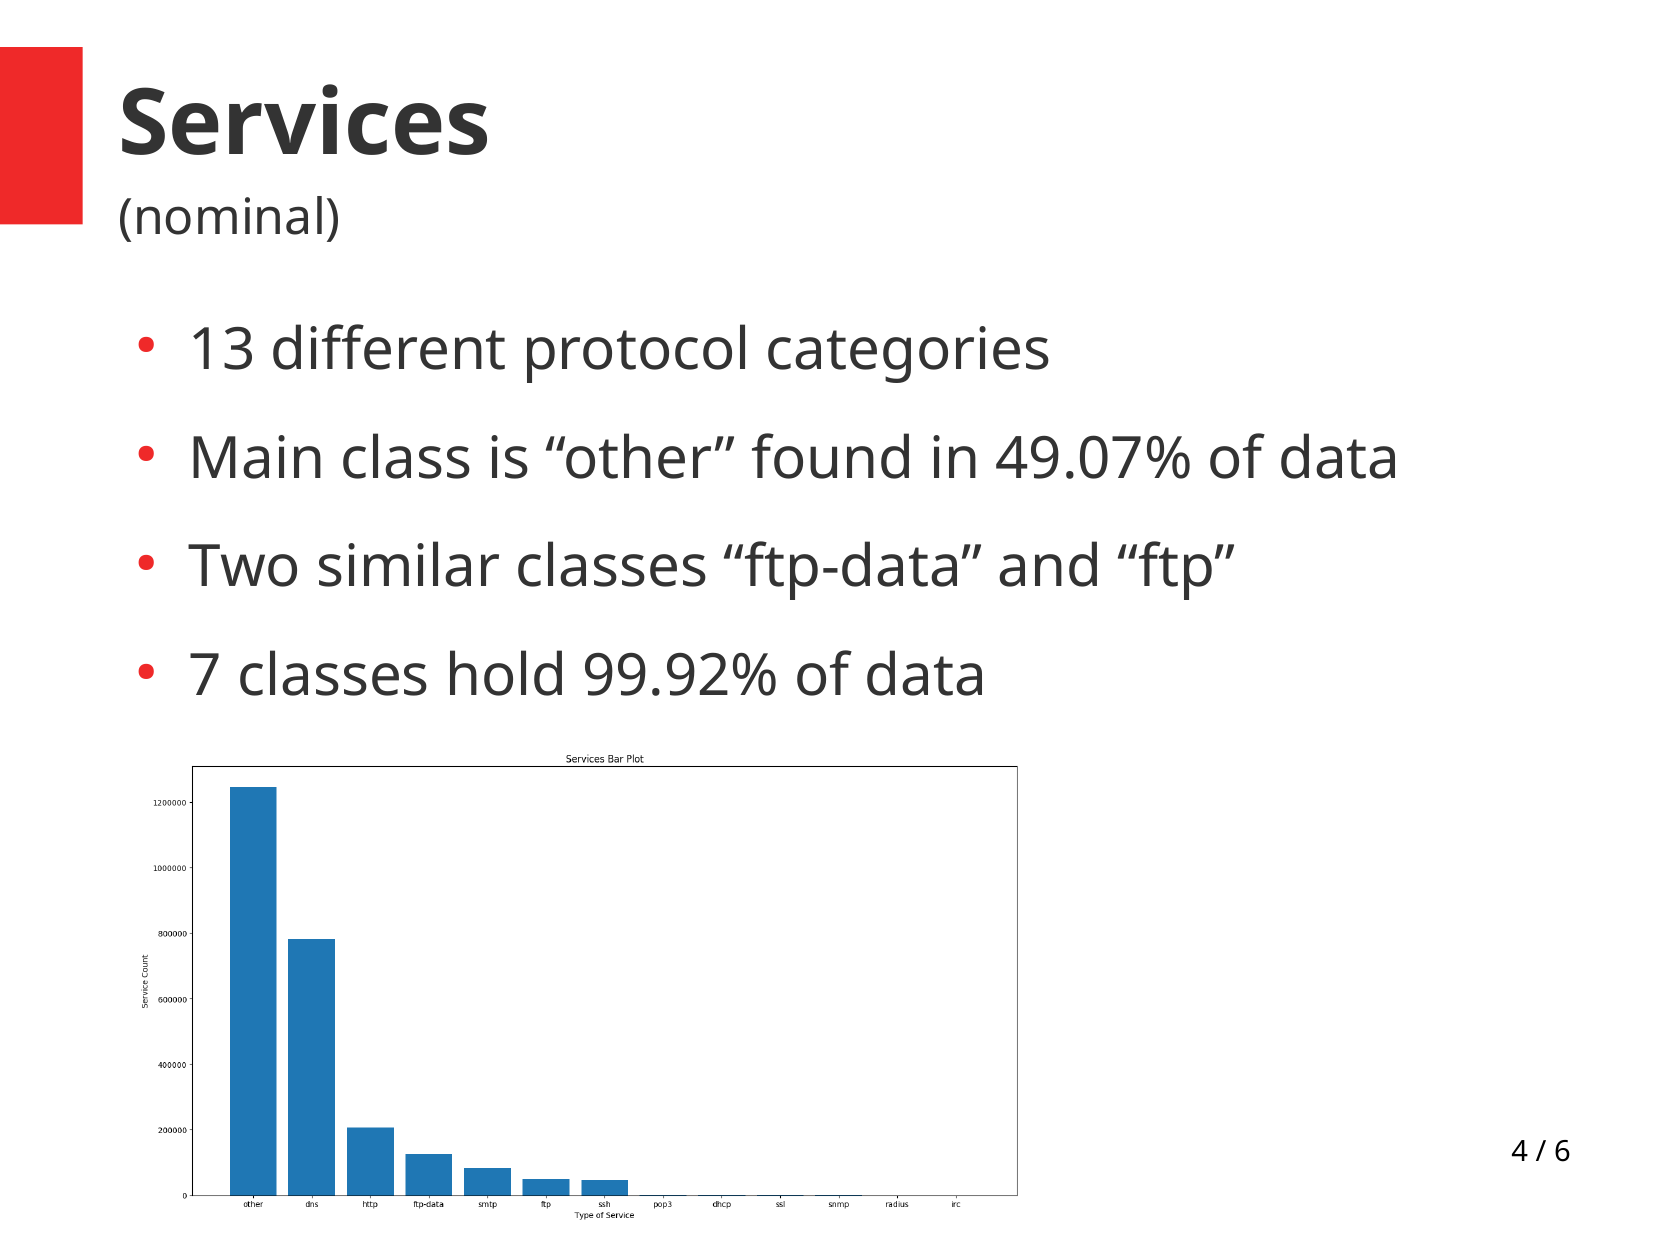

# Services (nominal)
13 different protocol categories
Main class is “other” found in 49.07% of data
Two similar classes “ftp-data” and “ftp”
7 classes hold 99.92% of data
Other and DNS hold 79.84%
4